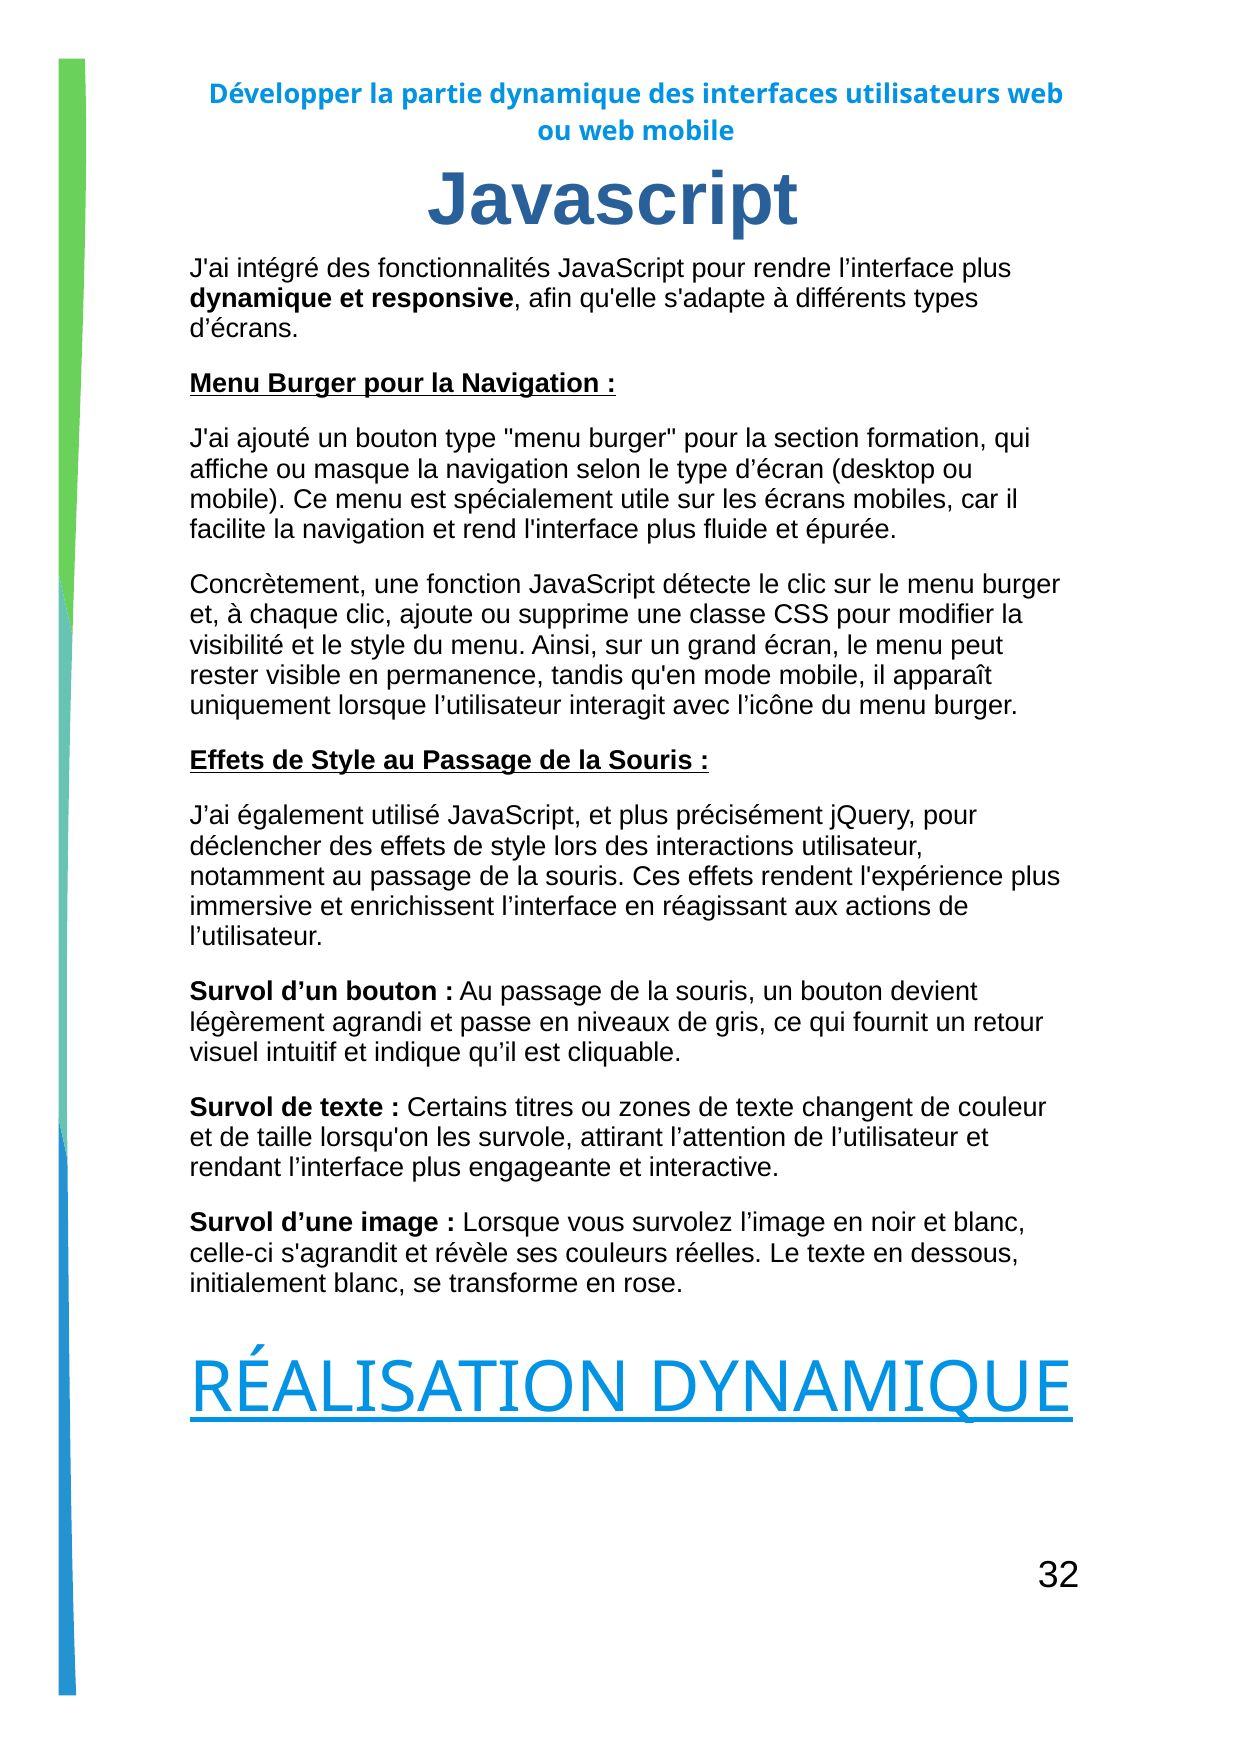

Développer la partie dynamique des interfaces utilisateurs web ou web mobile
Javascript
J'ai intégré des fonctionnalités JavaScript pour rendre l’interface plus dynamique et responsive, afin qu'elle s'adapte à différents types d’écrans.
Menu Burger pour la Navigation :
J'ai ajouté un bouton type "menu burger" pour la section formation, qui affiche ou masque la navigation selon le type d’écran (desktop ou mobile). Ce menu est spécialement utile sur les écrans mobiles, car il facilite la navigation et rend l'interface plus fluide et épurée.
Concrètement, une fonction JavaScript détecte le clic sur le menu burger et, à chaque clic, ajoute ou supprime une classe CSS pour modifier la visibilité et le style du menu. Ainsi, sur un grand écran, le menu peut rester visible en permanence, tandis qu'en mode mobile, il apparaît uniquement lorsque l’utilisateur interagit avec l’icône du menu burger.
Effets de Style au Passage de la Souris :
J’ai également utilisé JavaScript, et plus précisément jQuery, pour déclencher des effets de style lors des interactions utilisateur, notamment au passage de la souris. Ces effets rendent l'expérience plus immersive et enrichissent l’interface en réagissant aux actions de l’utilisateur.
Survol d’un bouton : Au passage de la souris, un bouton devient légèrement agrandi et passe en niveaux de gris, ce qui fournit un retour visuel intuitif et indique qu’il est cliquable.
Survol de texte : Certains titres ou zones de texte changent de couleur et de taille lorsqu'on les survole, attirant l’attention de l’utilisateur et rendant l’interface plus engageante et interactive.
Survol d’une image : Lorsque vous survolez l’image en noir et blanc, celle-ci s'agrandit et révèle ses couleurs réelles. Le texte en dessous, initialement blanc, se transforme en rose.
RÉALISATION DYNAMIQUE